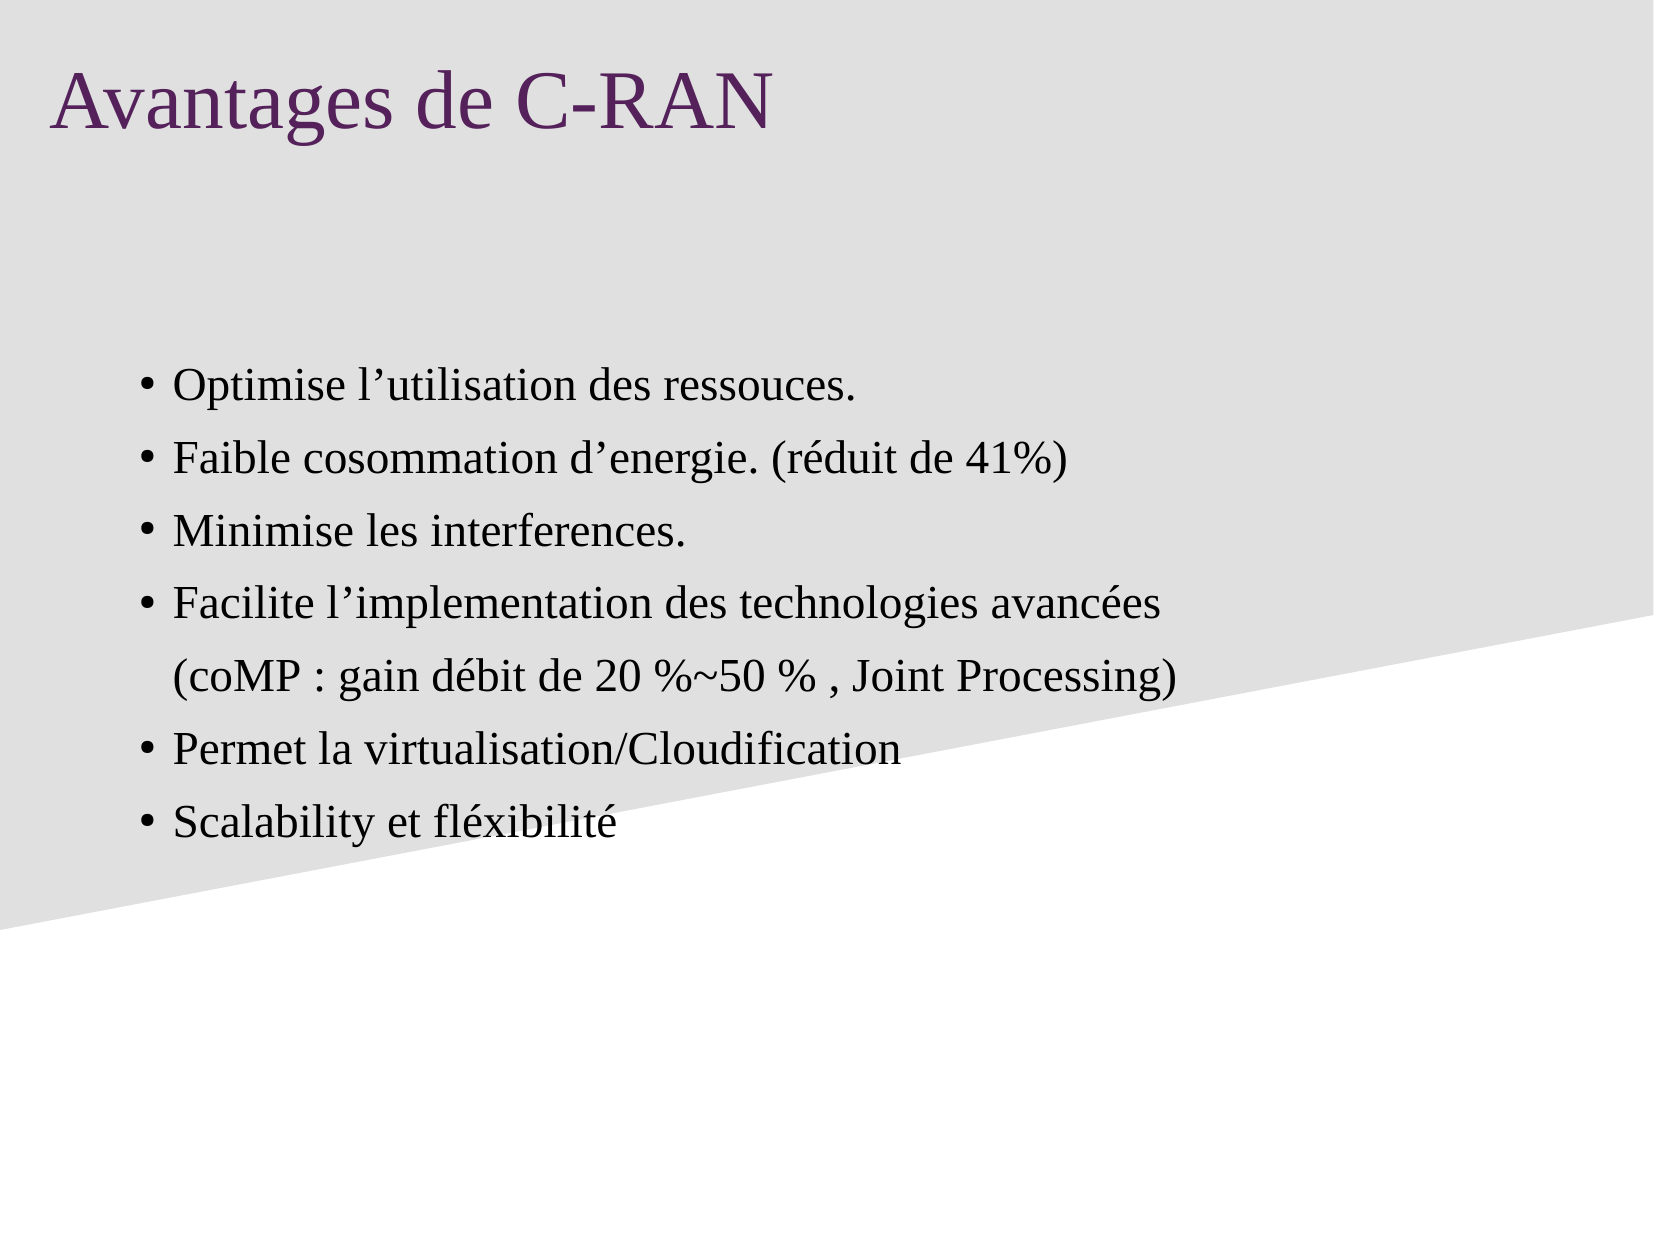

Avantages de C-RAN
# Optimise l’utilisation des ressouces.
Faible cosommation d’energie. (réduit de 41%)
Minimise les interferences.
Facilite l’implementation des technologies avancées
(coMP : gain débit de 20 %~50 % , Joint Processing)
Permet la virtualisation/Cloudification
Scalability et fléxibilité